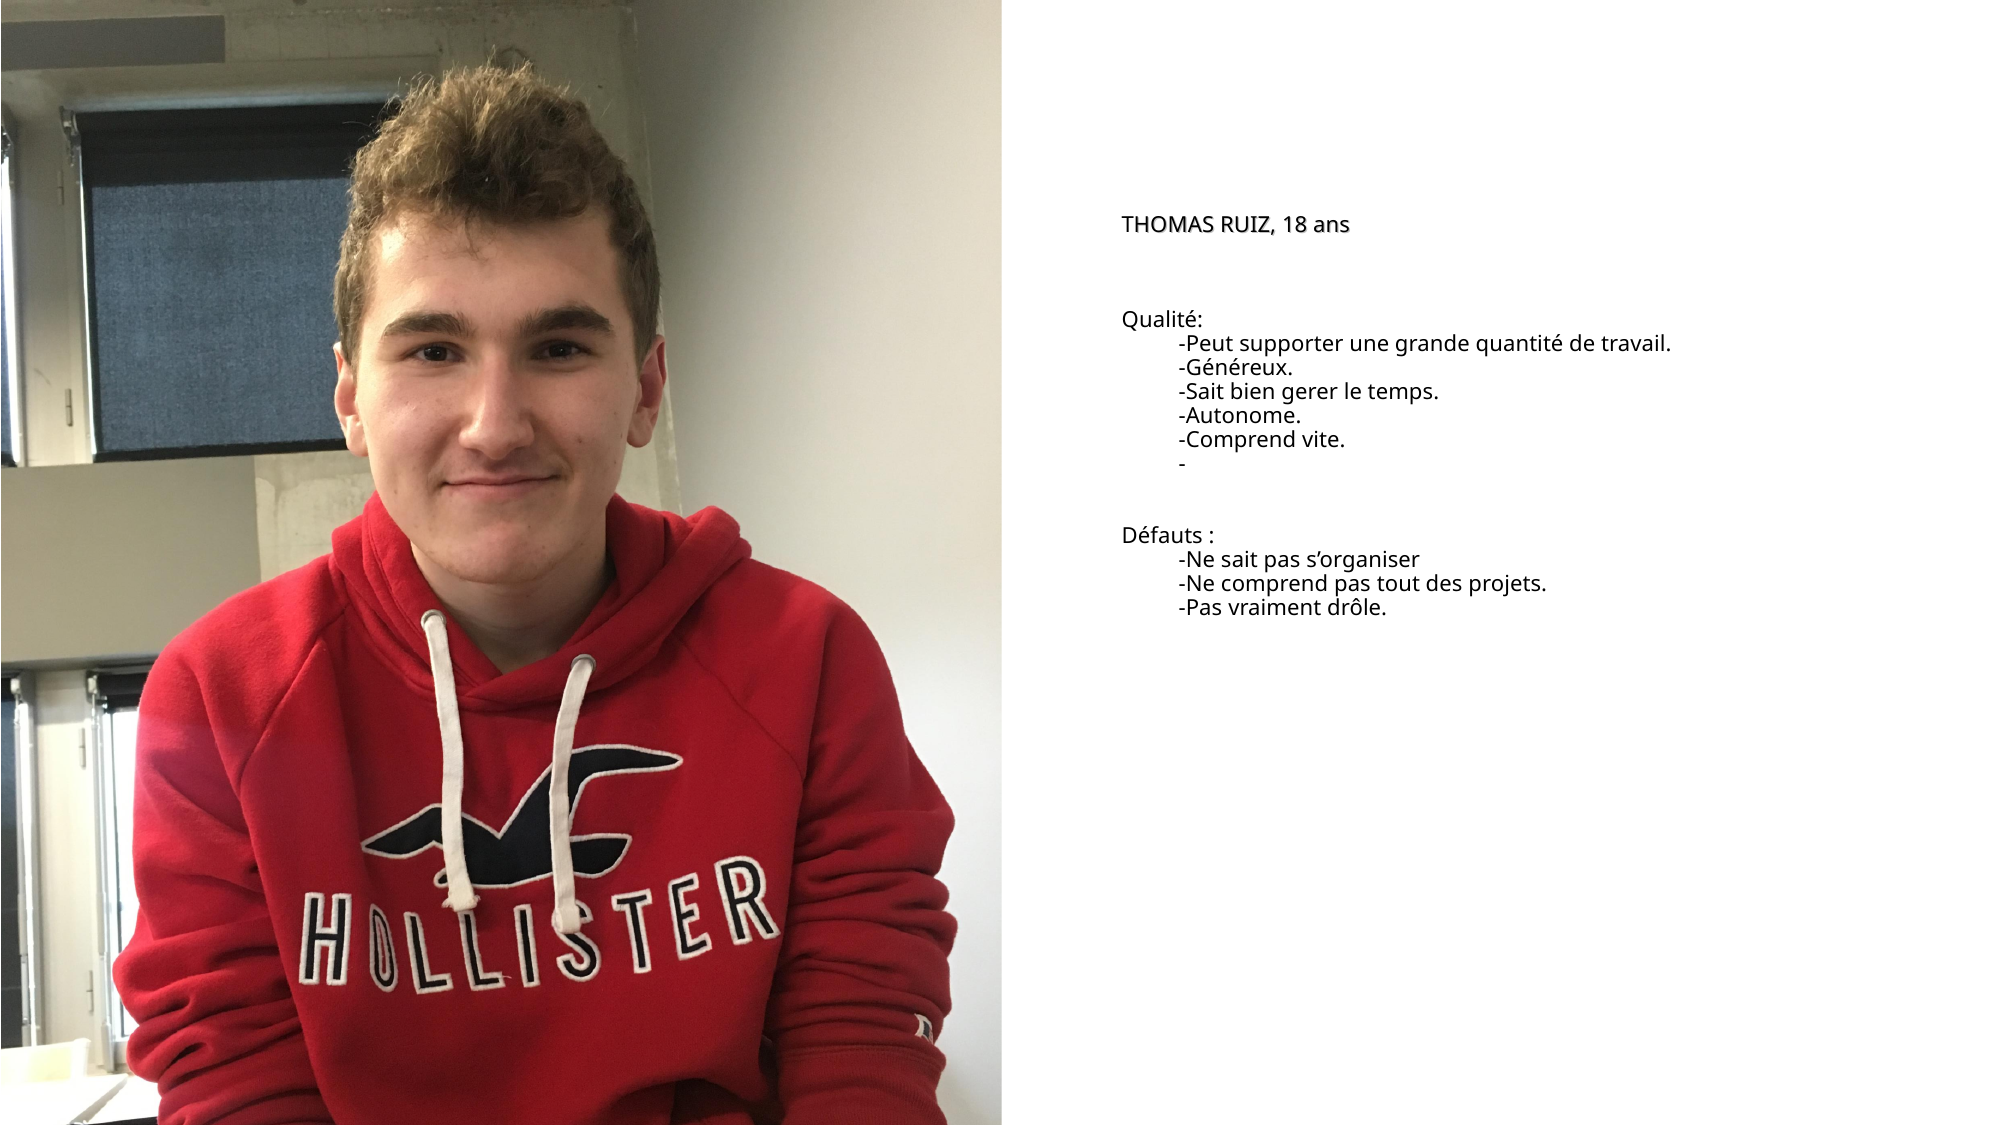

# THOMAS RUIZ, 18 ans Qualité: -Peut supporter une grande quantité de travail. -Généreux. -Sait bien gerer le temps. -Autonome. -Comprend vite. -   Défauts : -Ne sait pas s’organiser -Ne comprend pas tout des projets. -Pas vraiment drôle.